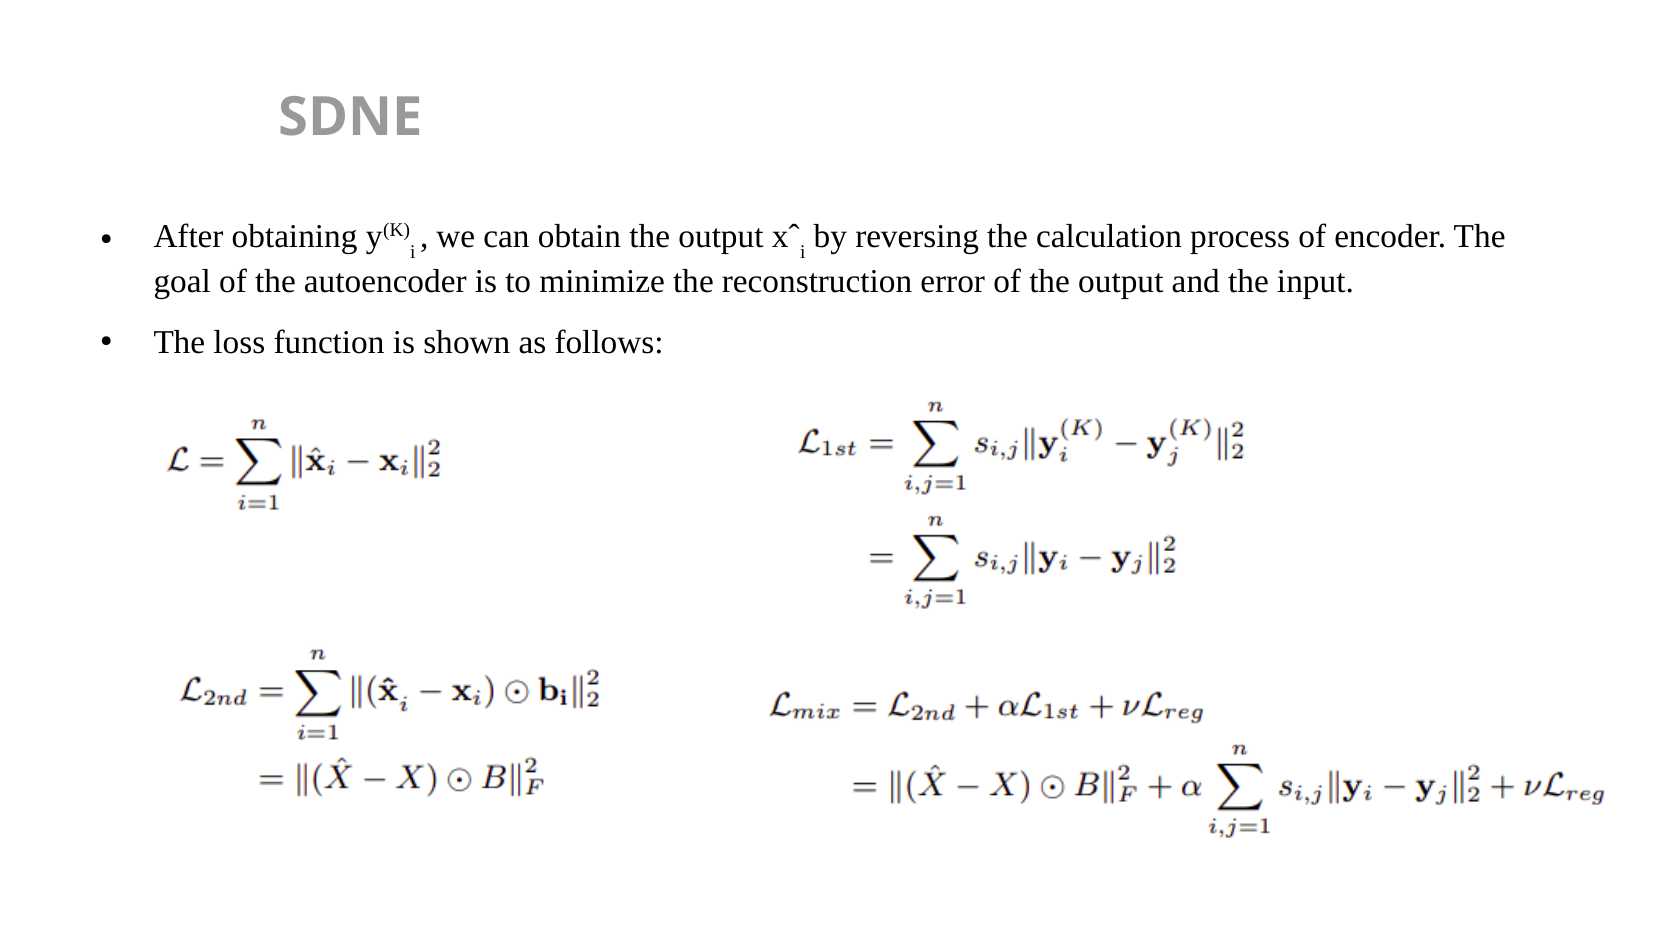

# SDNE
After obtaining y(K)i , we can obtain the output xˆi by reversing the calculation process of encoder. The goal of the autoencoder is to minimize the reconstruction error of the output and the input.
The loss function is shown as follows: